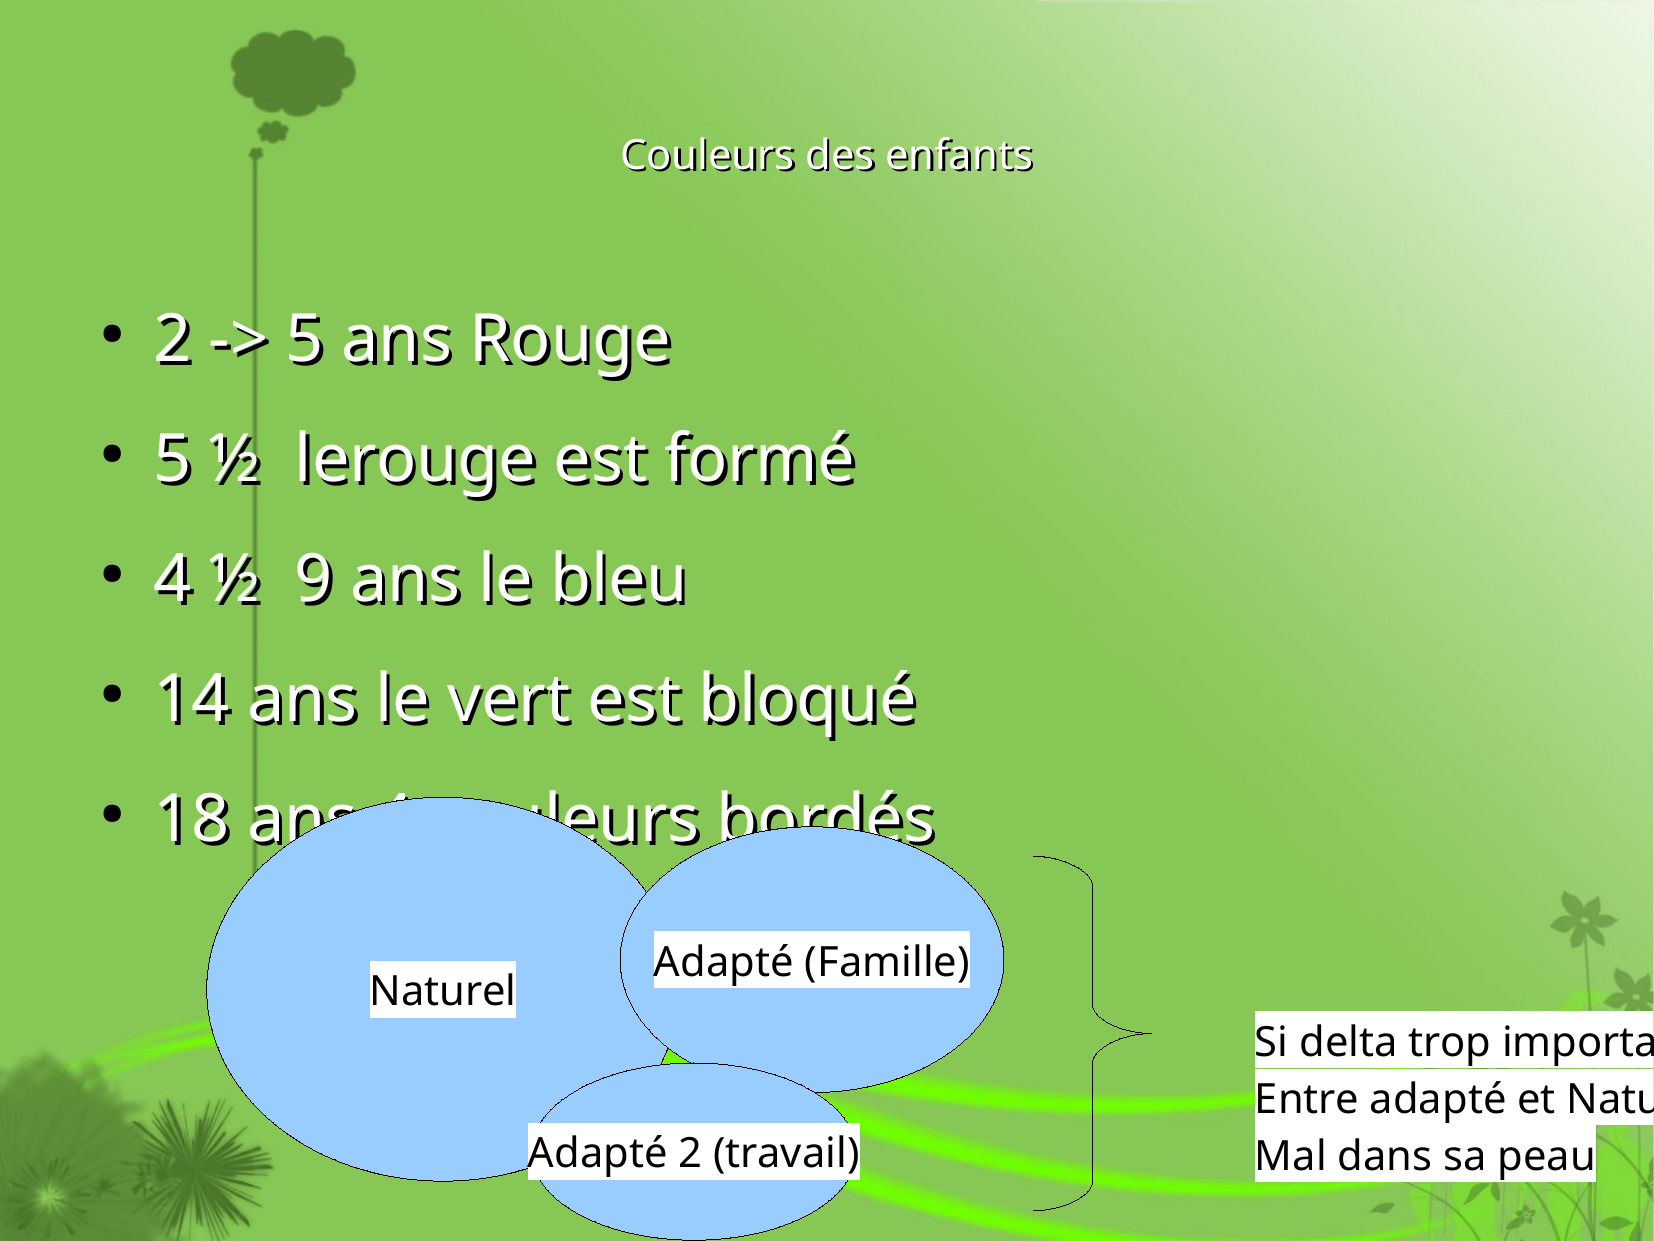

# Couleurs des enfants
2 -> 5 ans Rouge
5 ½ lerouge est formé
4 ½ 9 ans le bleu
14 ans le vert est bloqué
18 ans 4 couleurs bordés
Naturel
Adapté (Famille)
Si delta trop important
Entre adapté et Naturel
Mal dans sa peau
Adapté 2 (travail)